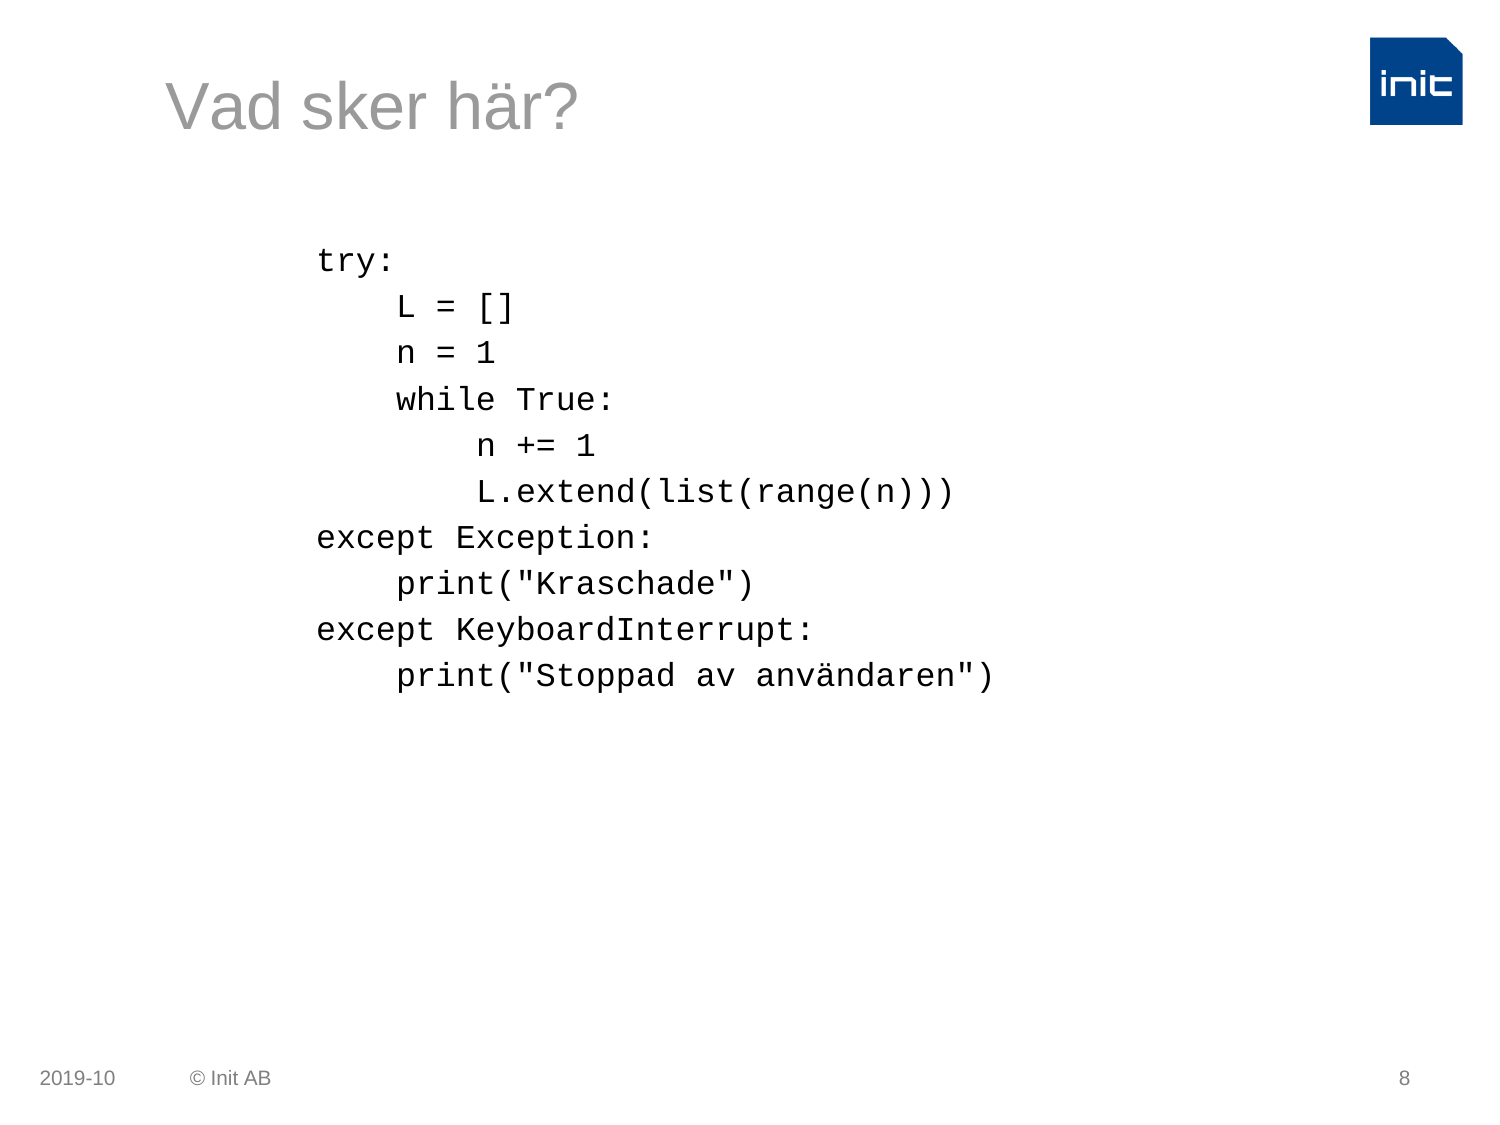

Vad sker här?
try:
 L = []
 n = 1
 while True:
 n += 1
 L.extend(list(range(n)))
except Exception:
 print("Kraschade")
except KeyboardInterrupt:
 print("Stoppad av användaren")
2019-10
© Init AB